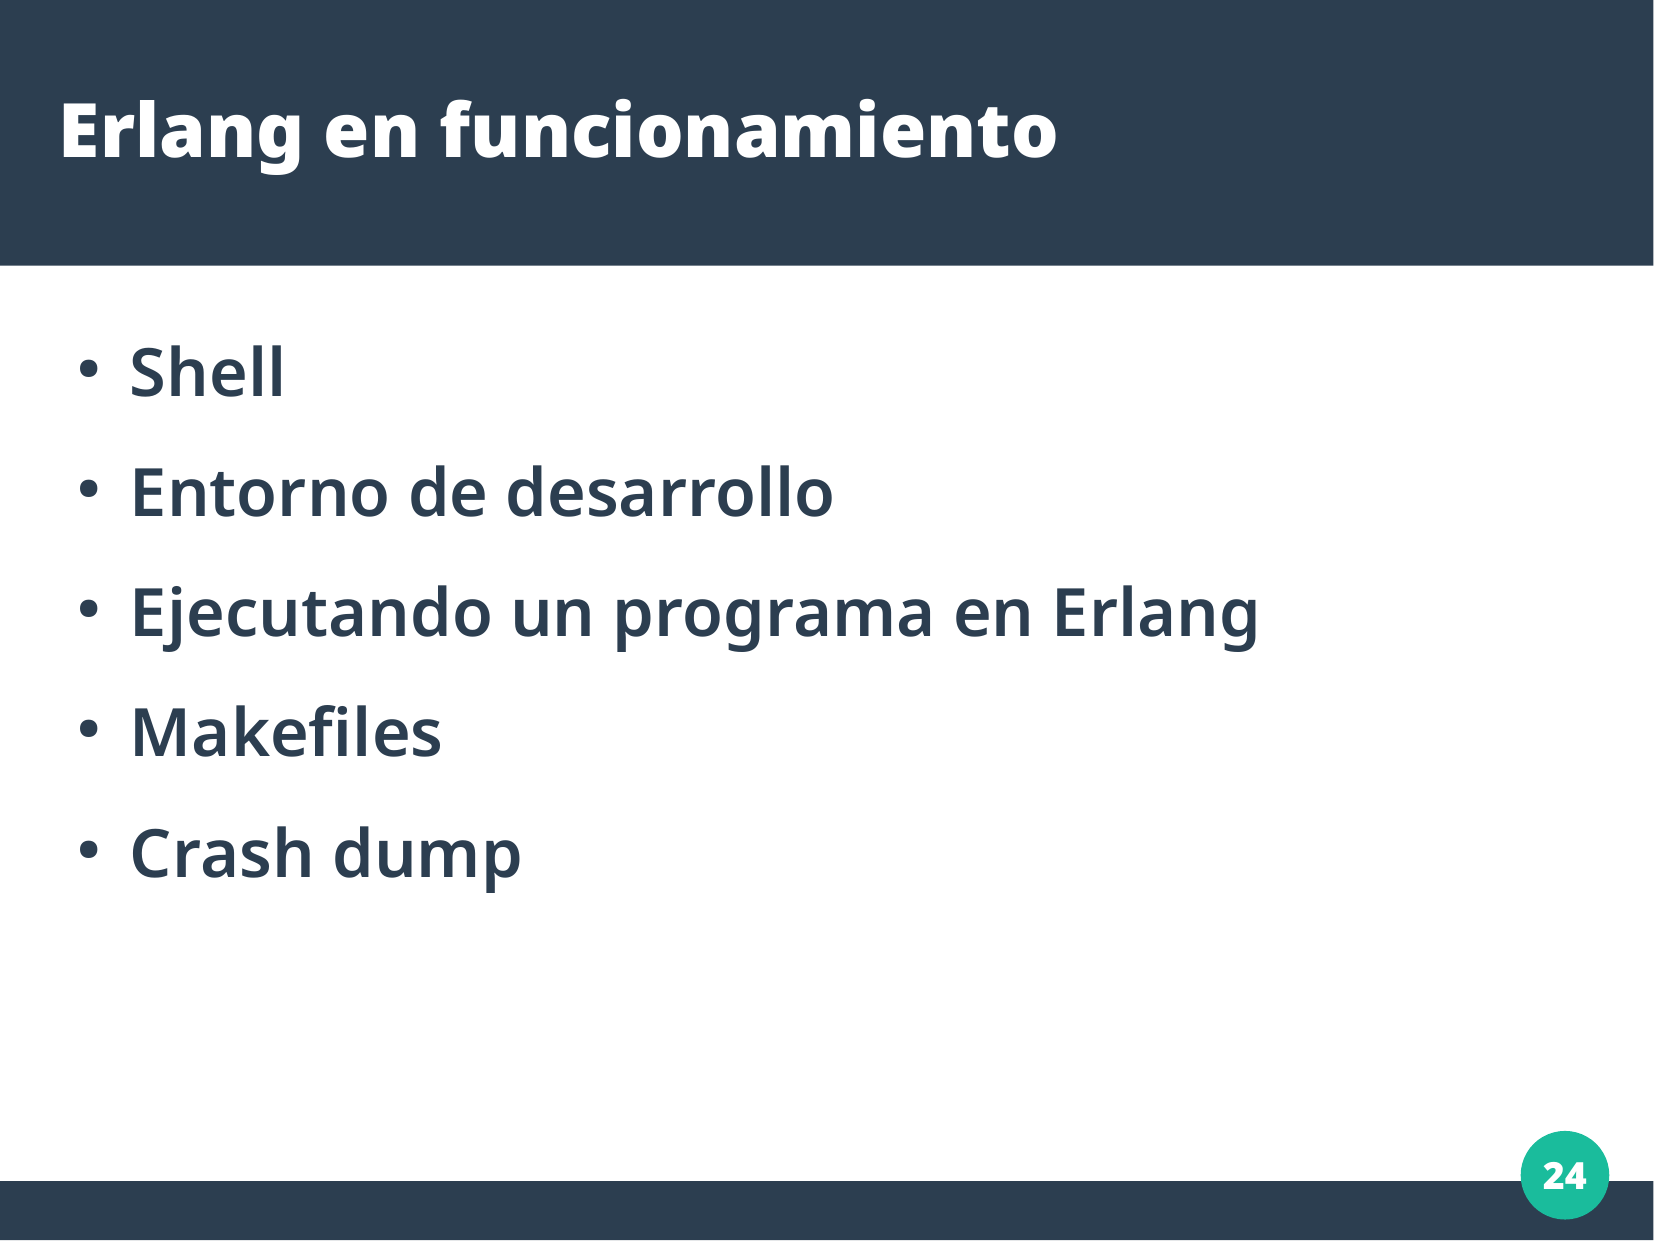

# Erlang en funcionamiento
Shell
Entorno de desarrollo
Ejecutando un programa en Erlang
Makefiles
Crash dump
24